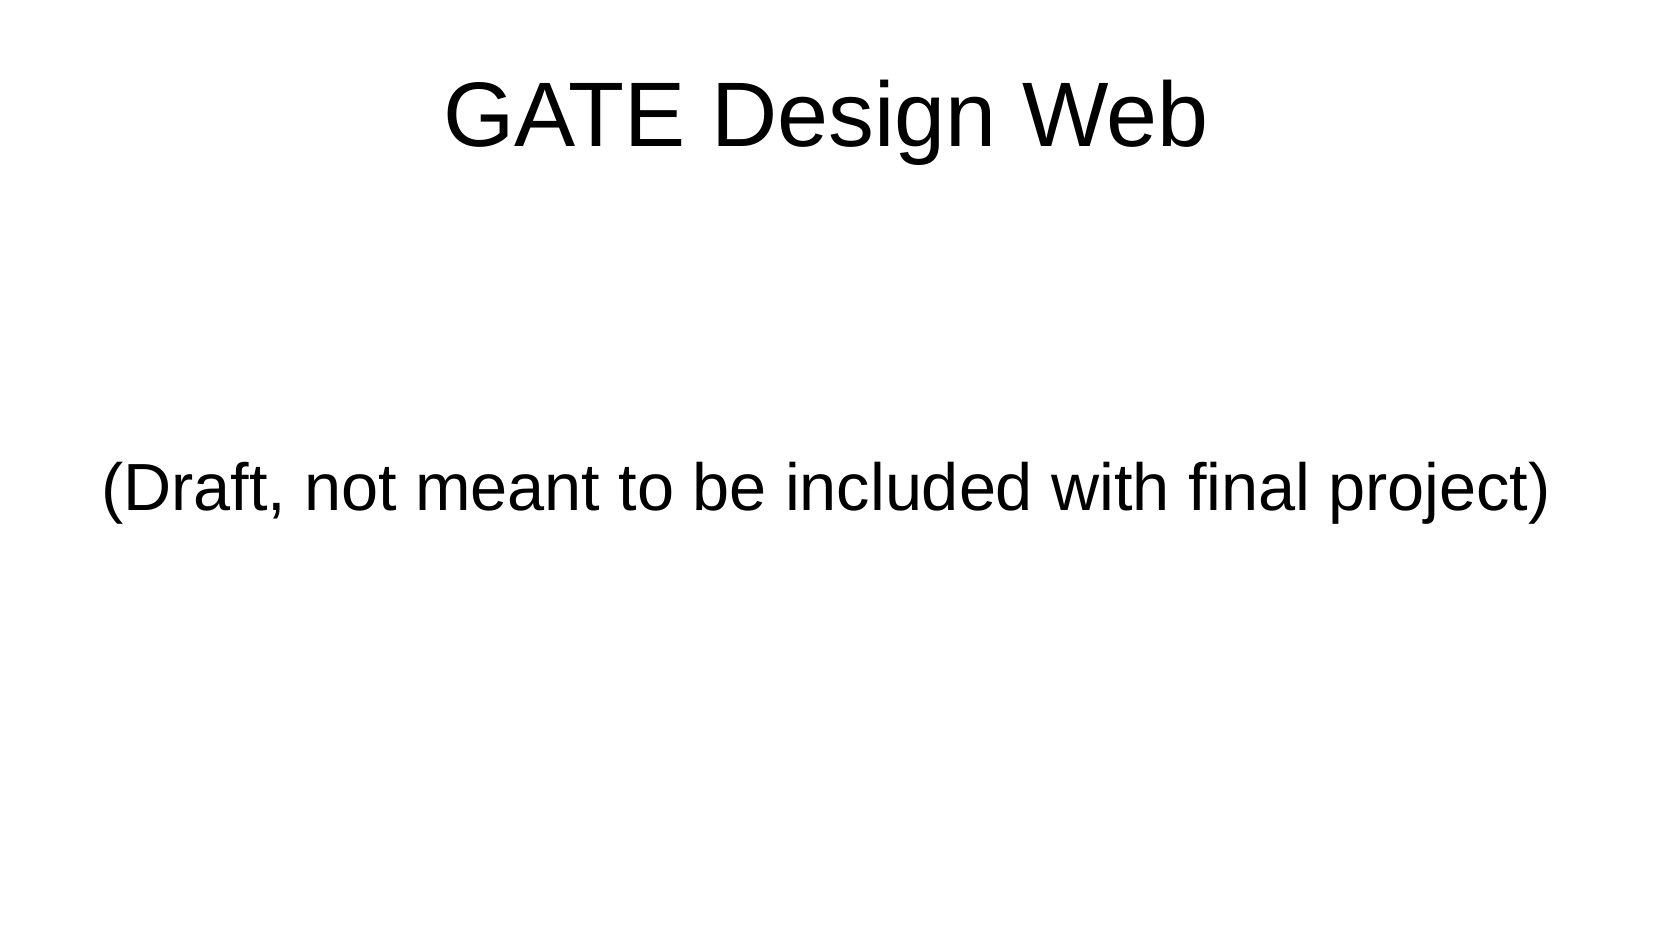

# GATE Design Web
(Draft, not meant to be included with final project)